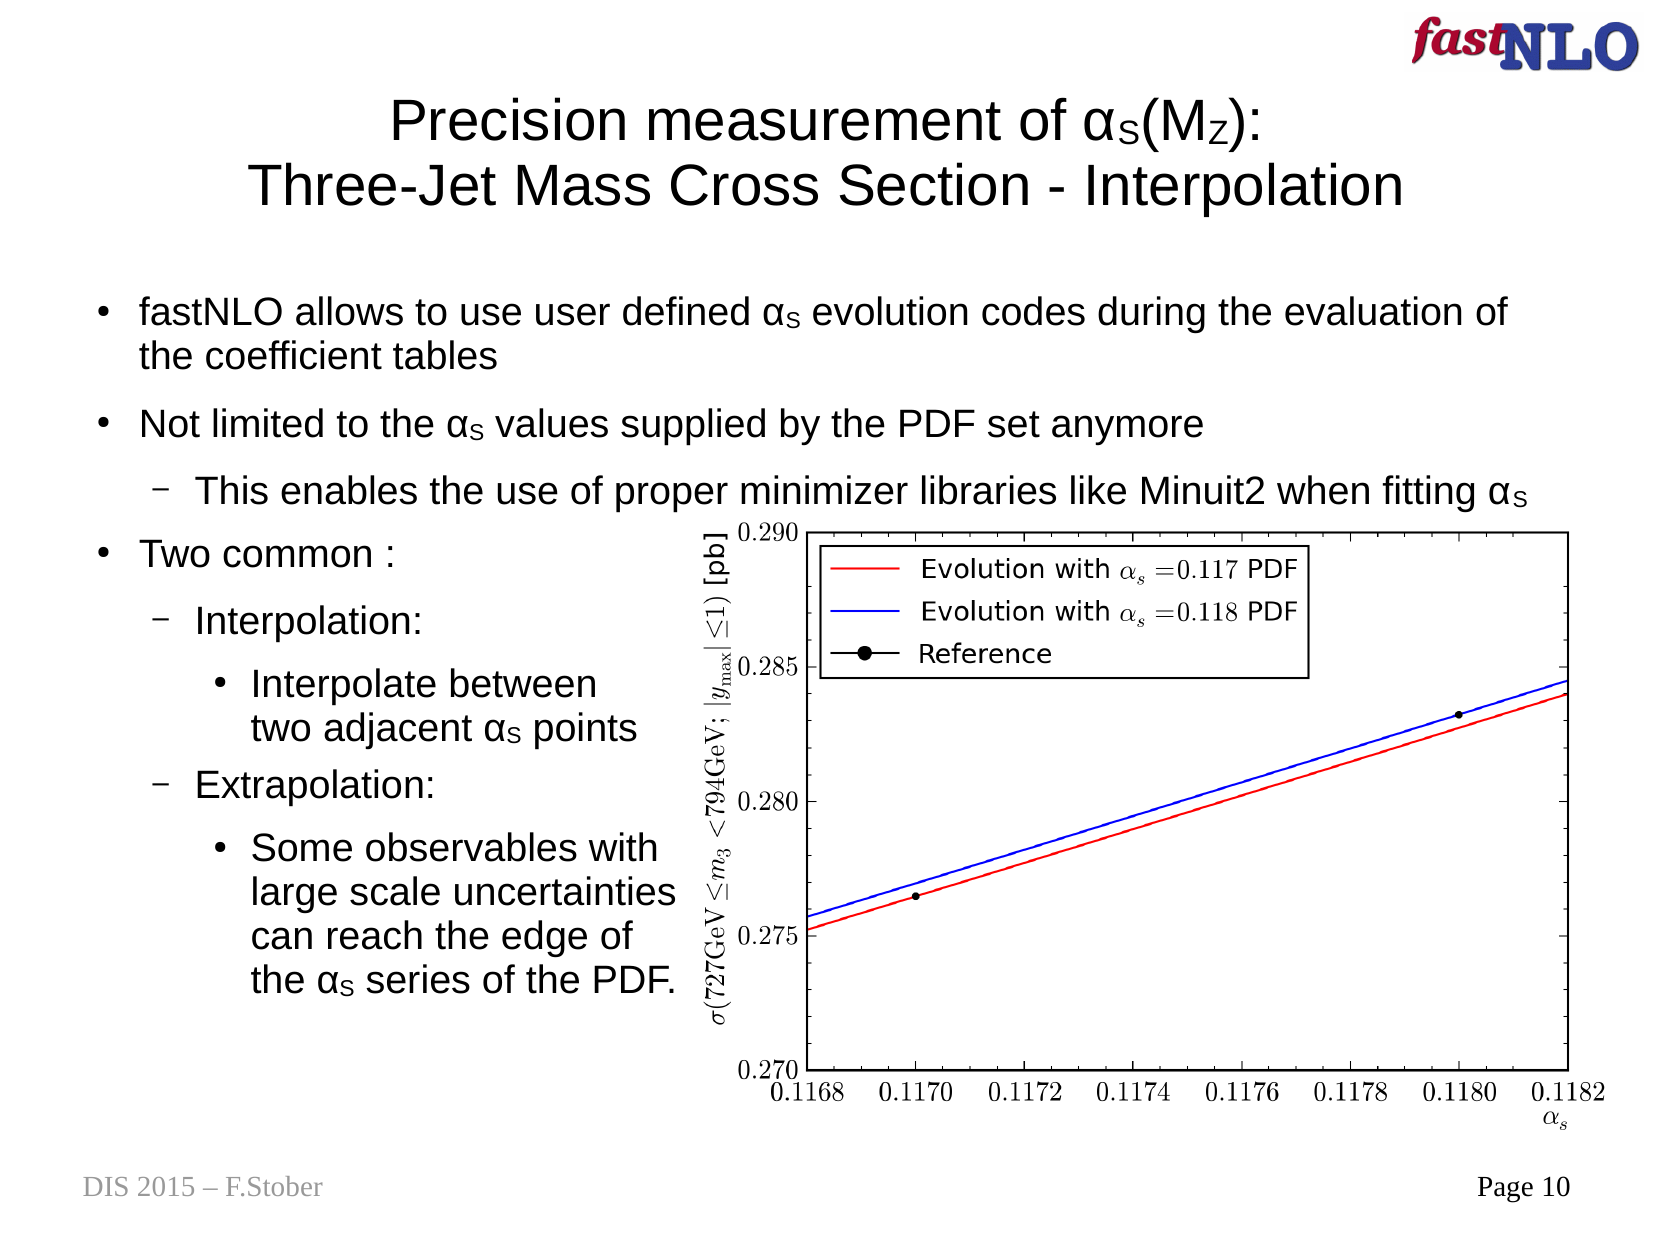

# Precision measurement of αS(MZ): Three-Jet Mass Cross Section - Interpolation
fastNLO allows to use user defined αS evolution codes during the evaluation of the coefficient tables
Not limited to the αS values supplied by the PDF set anymore
This enables the use of proper minimizer libraries like Minuit2 when fitting αS
Two common :
Interpolation:
Interpolate between
two adjacent αS points
Extrapolation:
Some observables with
large scale uncertainties
can reach the edge of
the αS series of the PDF.
10